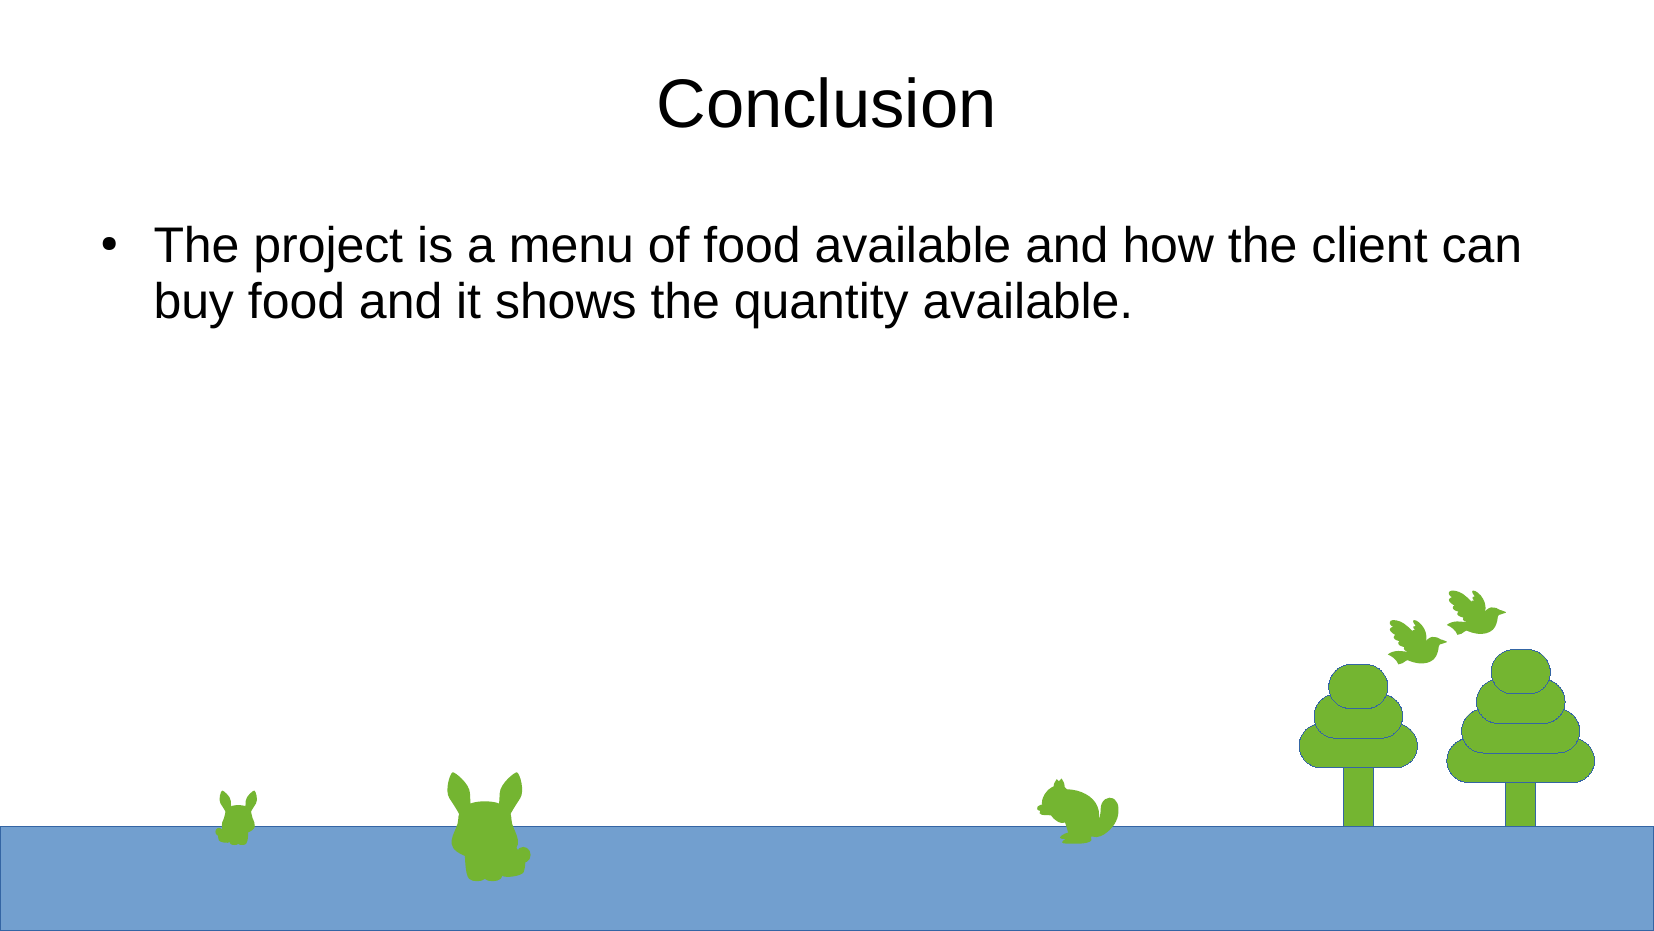

# Conclusion
The project is a menu of food available and how the client can buy food and it shows the quantity available.